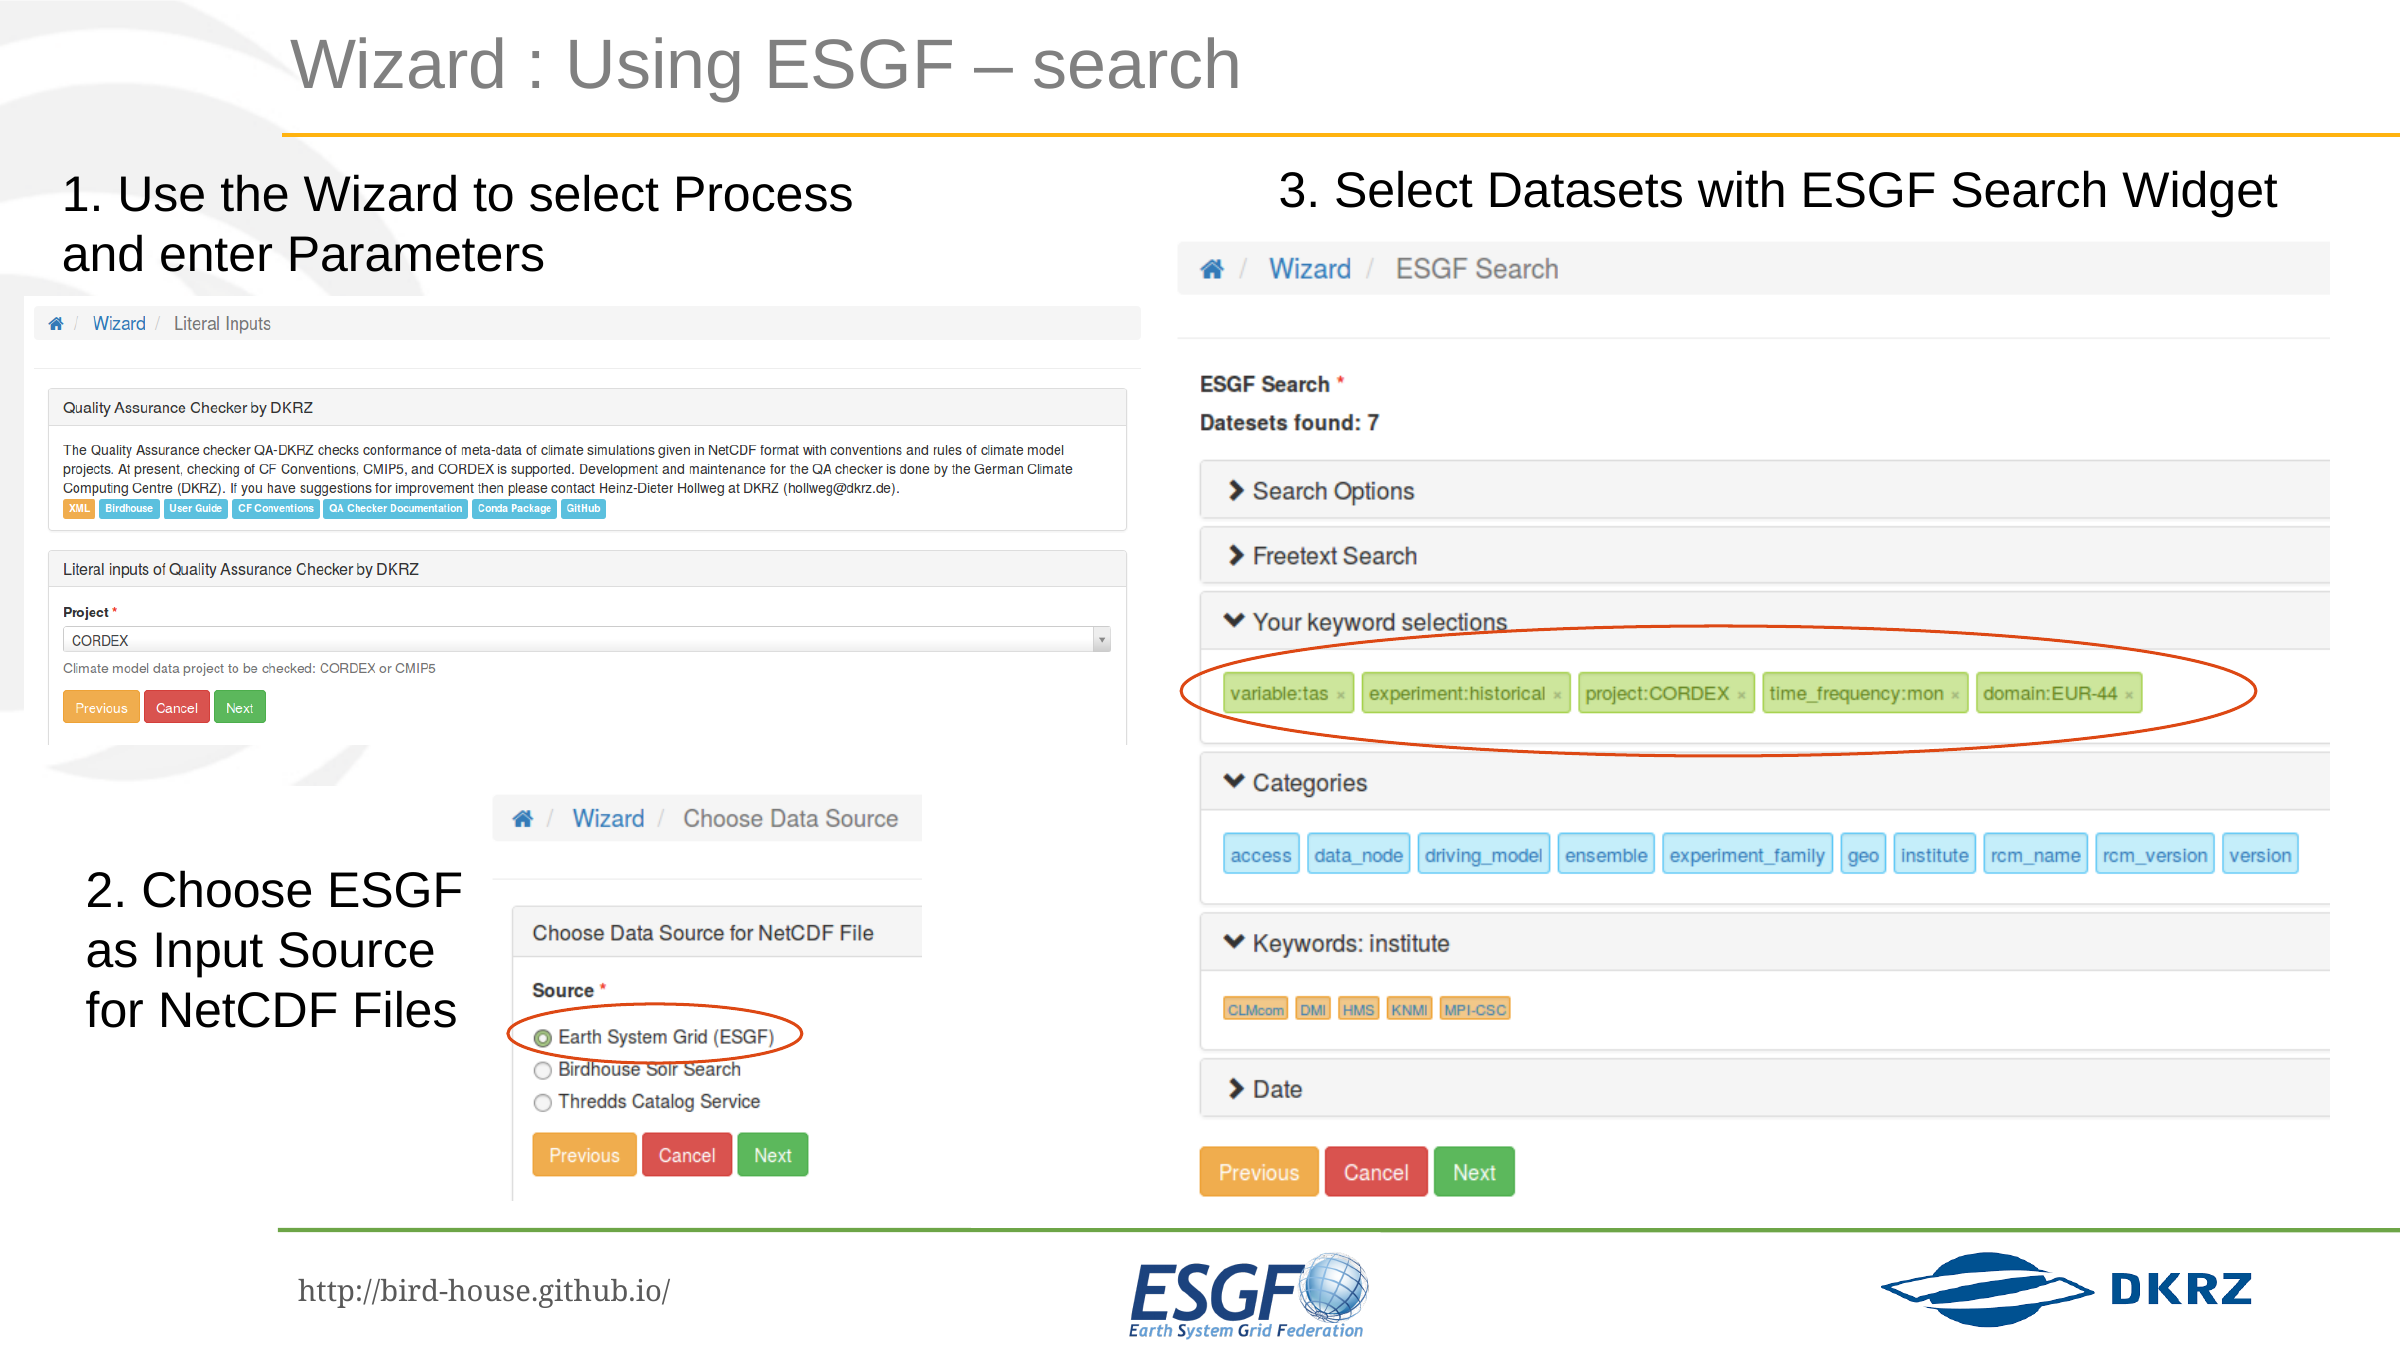

# Wizard : Using ESGF – search
3. Select Datasets with ESGF Search Widget
1. Use the Wizard to select Process
and enter Parameters
2. Choose ESGF
as Input Source
for NetCDF Files